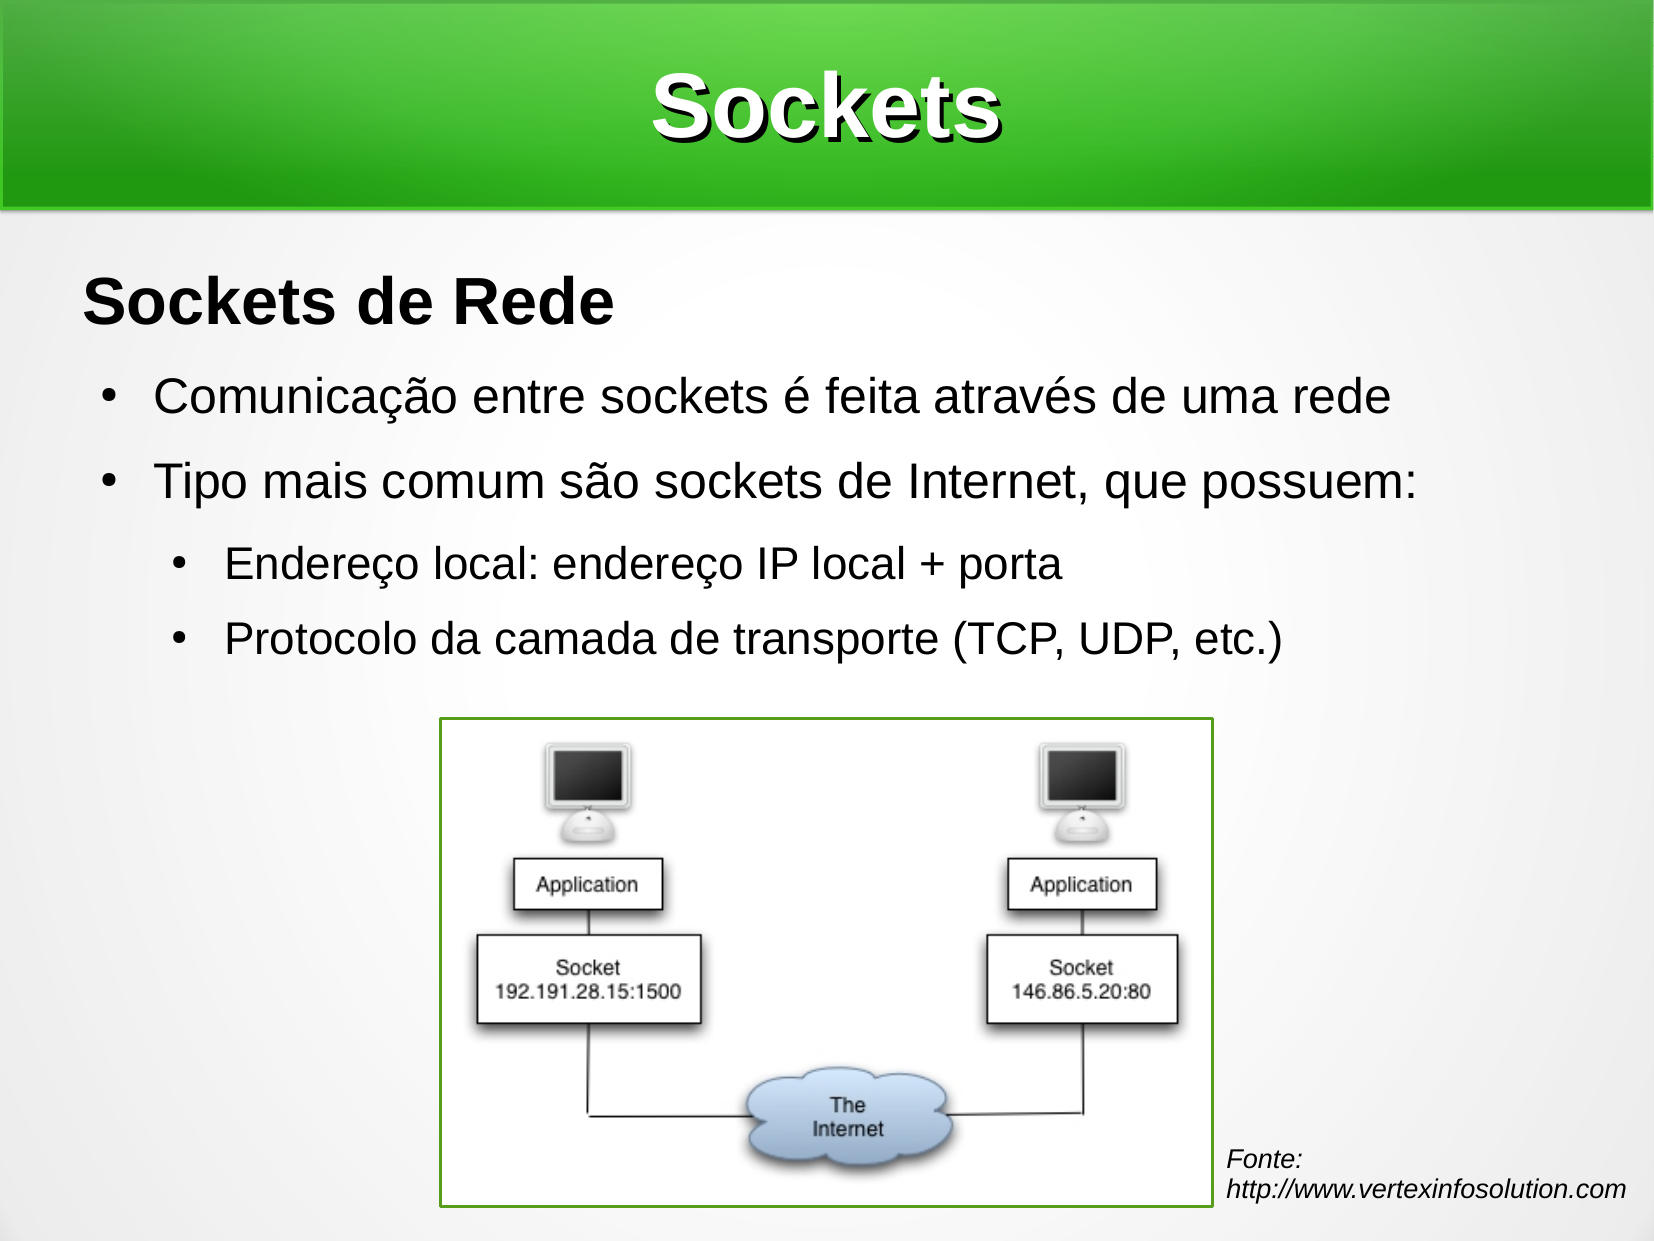

# Sockets
Sockets de Rede
Comunicação entre sockets é feita através de uma rede
Tipo mais comum são sockets de Internet, que possuem:
Endereço local: endereço IP local + porta
Protocolo da camada de transporte (TCP, UDP, etc.)
Fonte:
http://www.vertexinfosolution.com